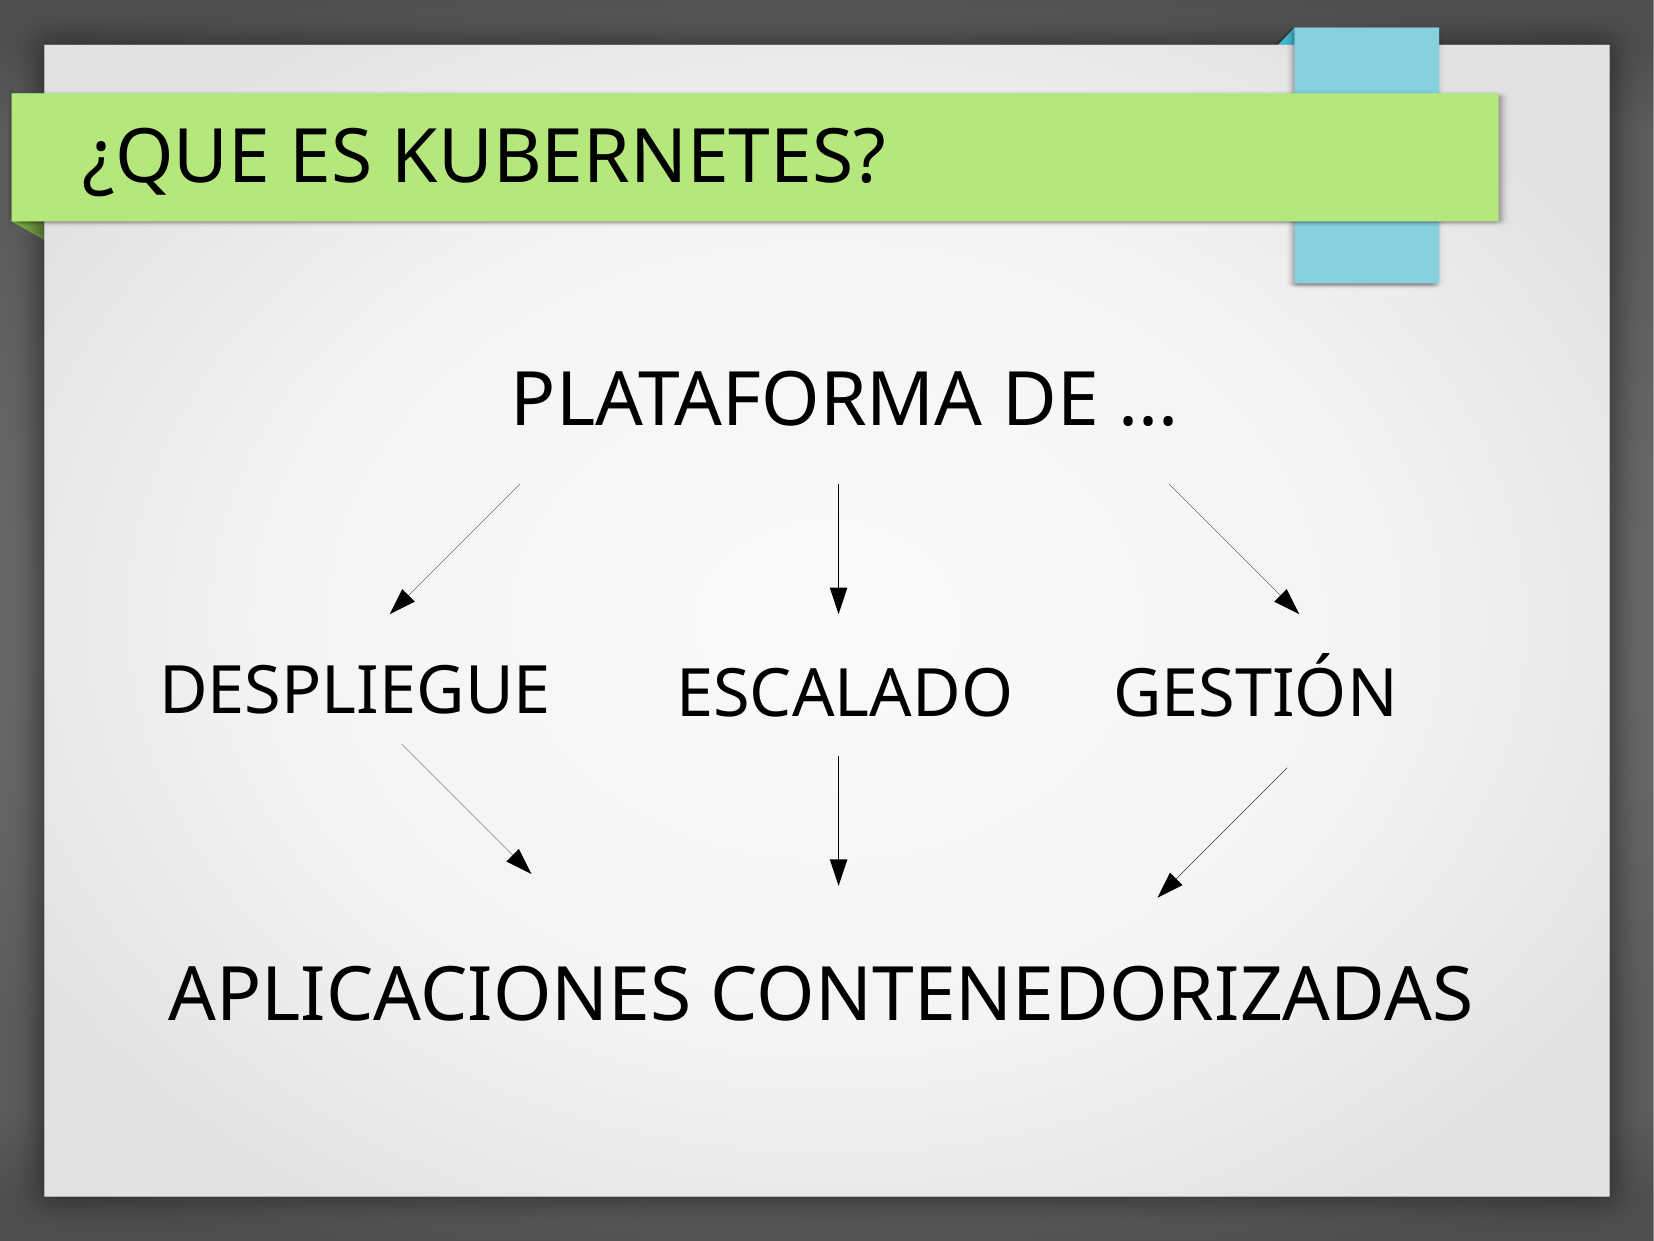

# ¿QUE ES KUBERNETES?
PLATAFORMA DE ...
DESPLIEGUE
ESCALADO
GESTIÓN
APLICACIONES CONTENEDORIZADAS